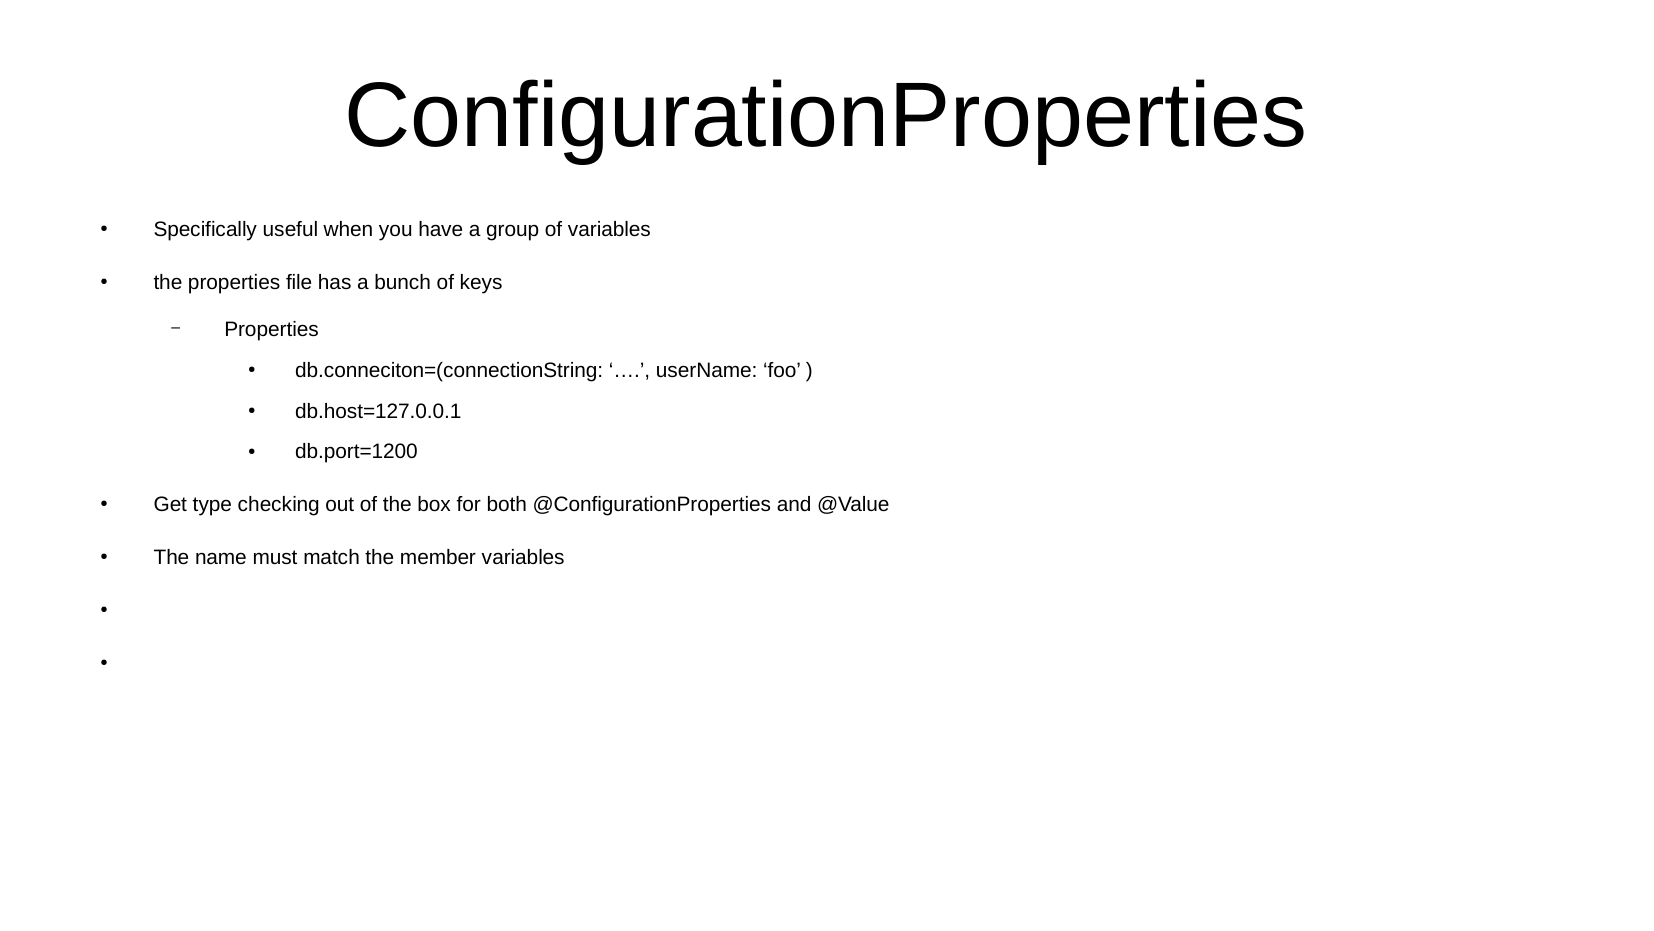

# ConfigurationProperties
Specifically useful when you have a group of variables
the properties file has a bunch of keys
Properties
db.conneciton=(connectionString: ‘….’, userName: ‘foo’ )
db.host=127.0.0.1
db.port=1200
Get type checking out of the box for both @ConfigurationProperties and @Value
The name must match the member variables